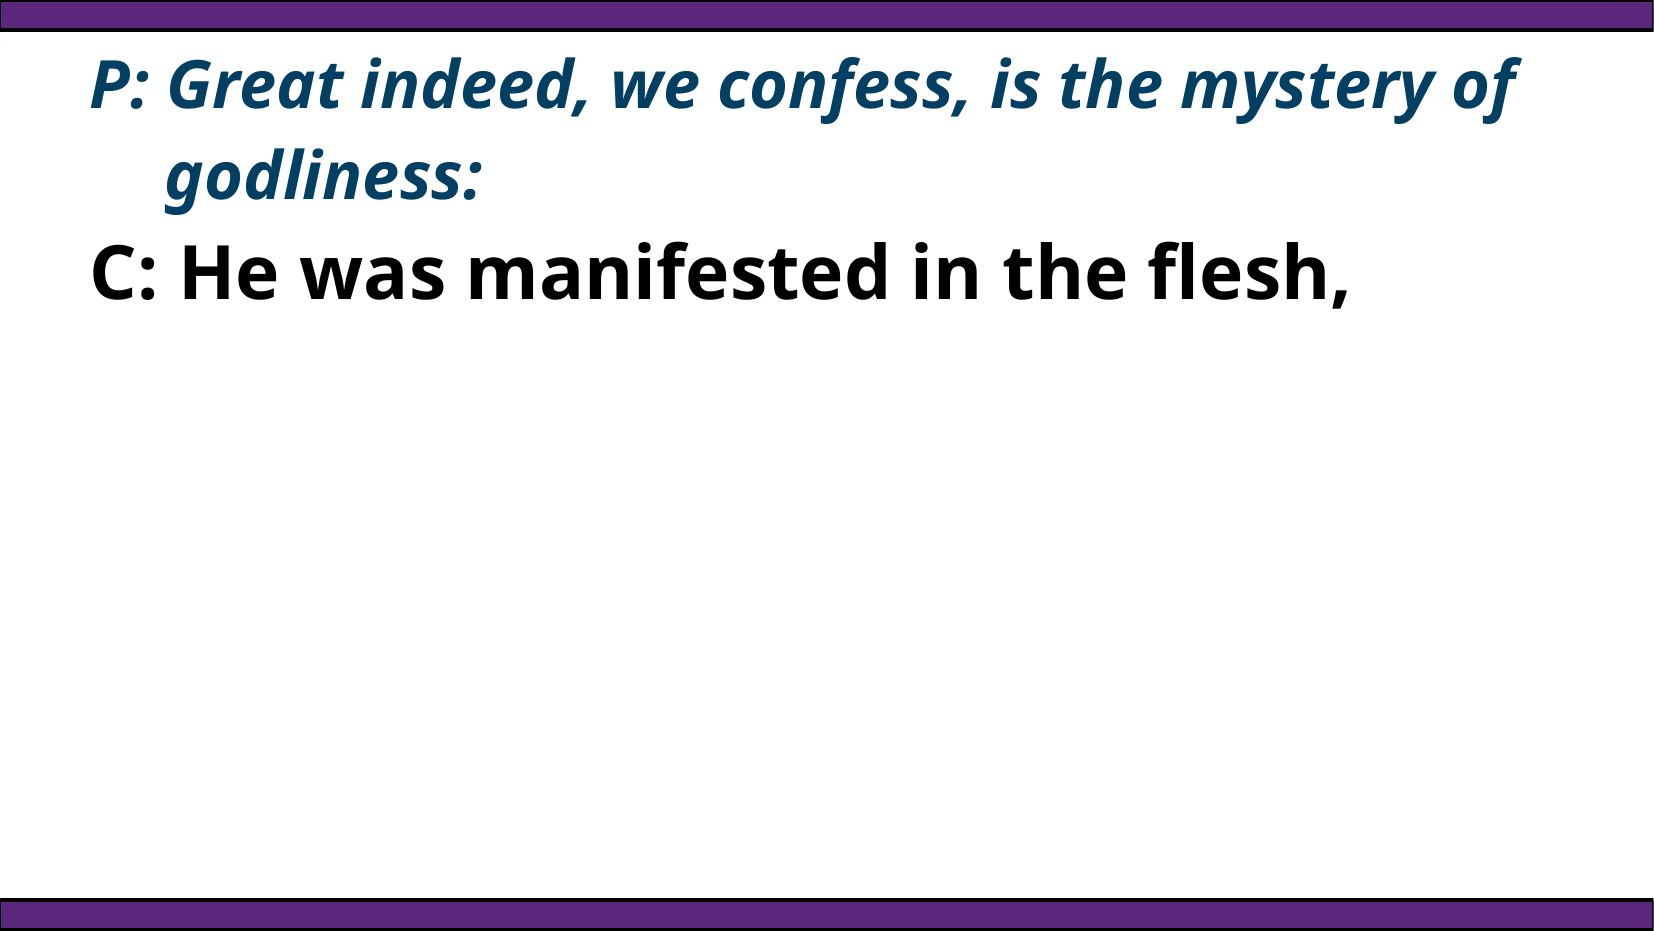

P: Great indeed, we confess, is the mystery of godliness:
C: He was manifested in the flesh,